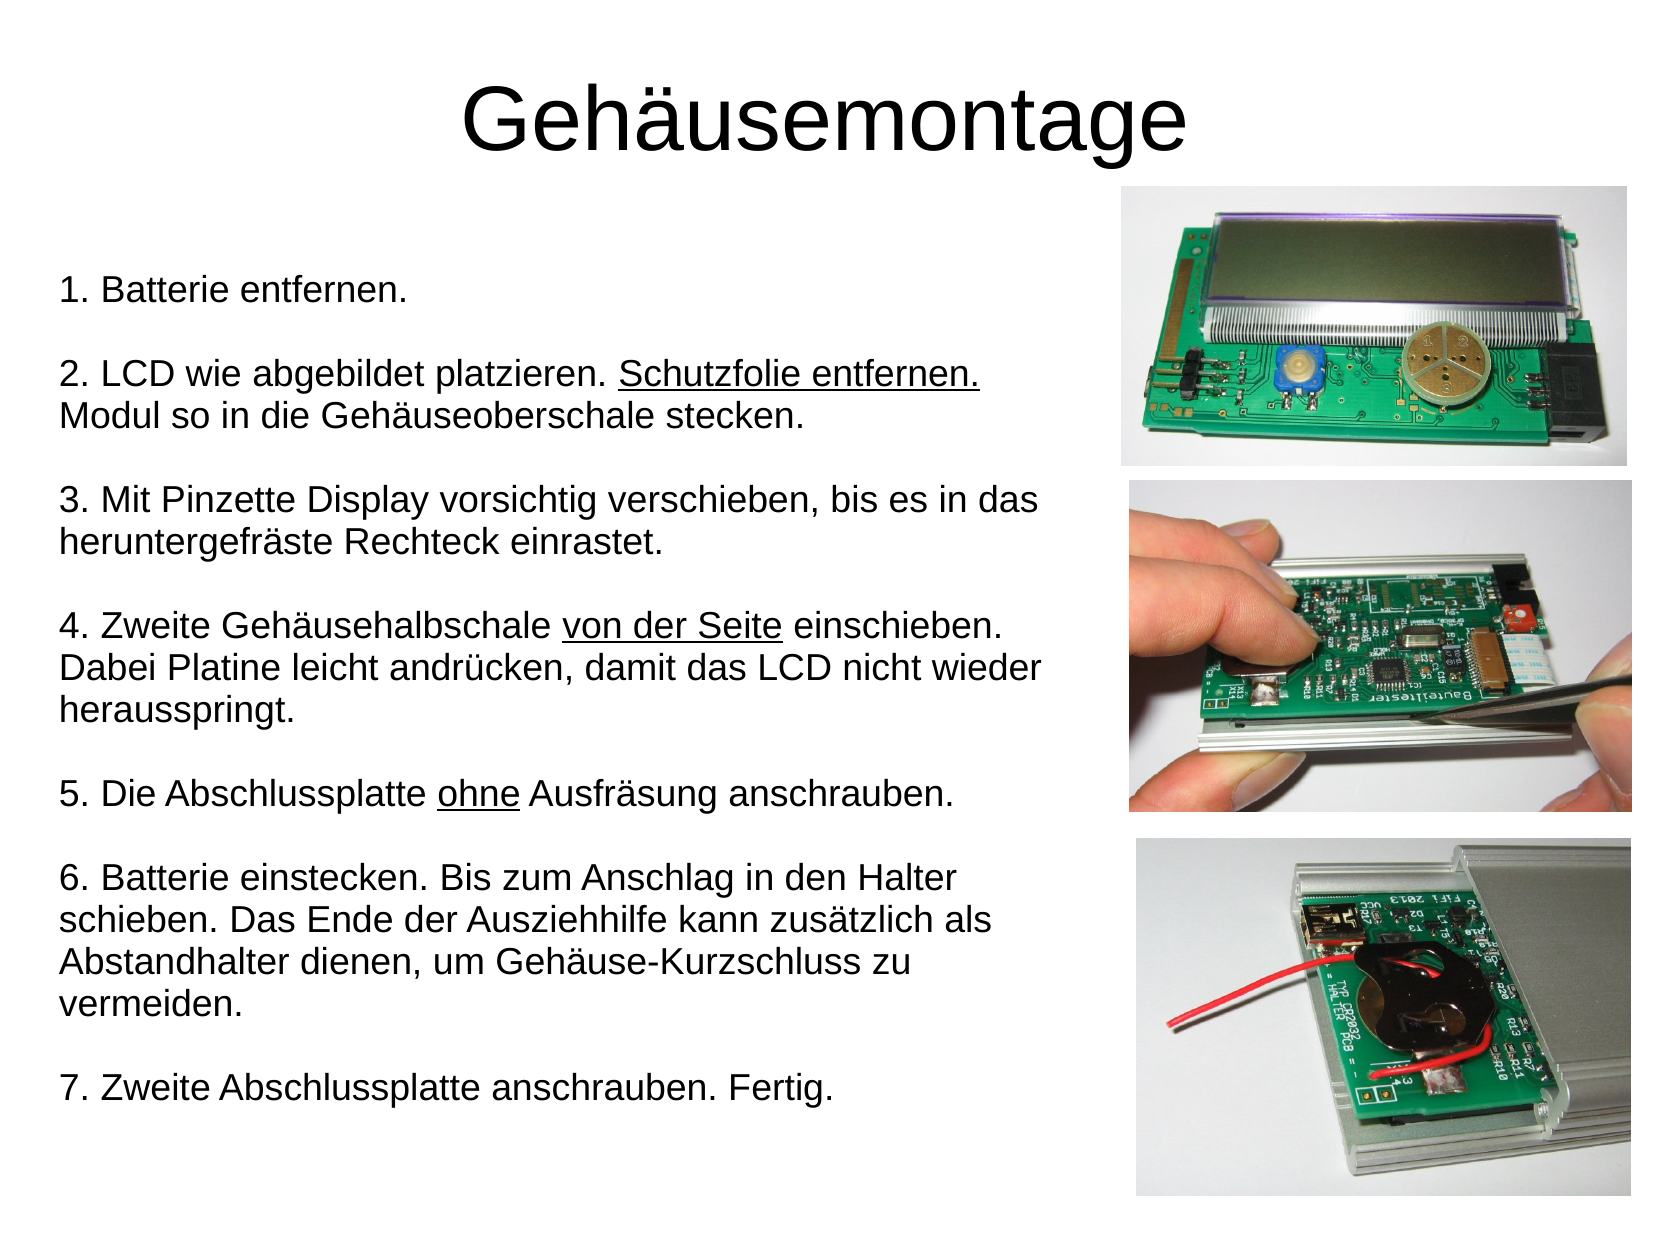

# Gehäusemontage
1. Batterie entfernen.
2. LCD wie abgebildet platzieren. Schutzfolie entfernen. Modul so in die Gehäuseoberschale stecken.
3. Mit Pinzette Display vorsichtig verschieben, bis es in das heruntergefräste Rechteck einrastet.
4. Zweite Gehäusehalbschale von der Seite einschieben. Dabei Platine leicht andrücken, damit das LCD nicht wieder herausspringt.
5. Die Abschlussplatte ohne Ausfräsung anschrauben.
6. Batterie einstecken. Bis zum Anschlag in den Halter schieben. Das Ende der Ausziehhilfe kann zusätzlich als Abstandhalter dienen, um Gehäuse-Kurzschluss zu vermeiden.
7. Zweite Abschlussplatte anschrauben. Fertig.